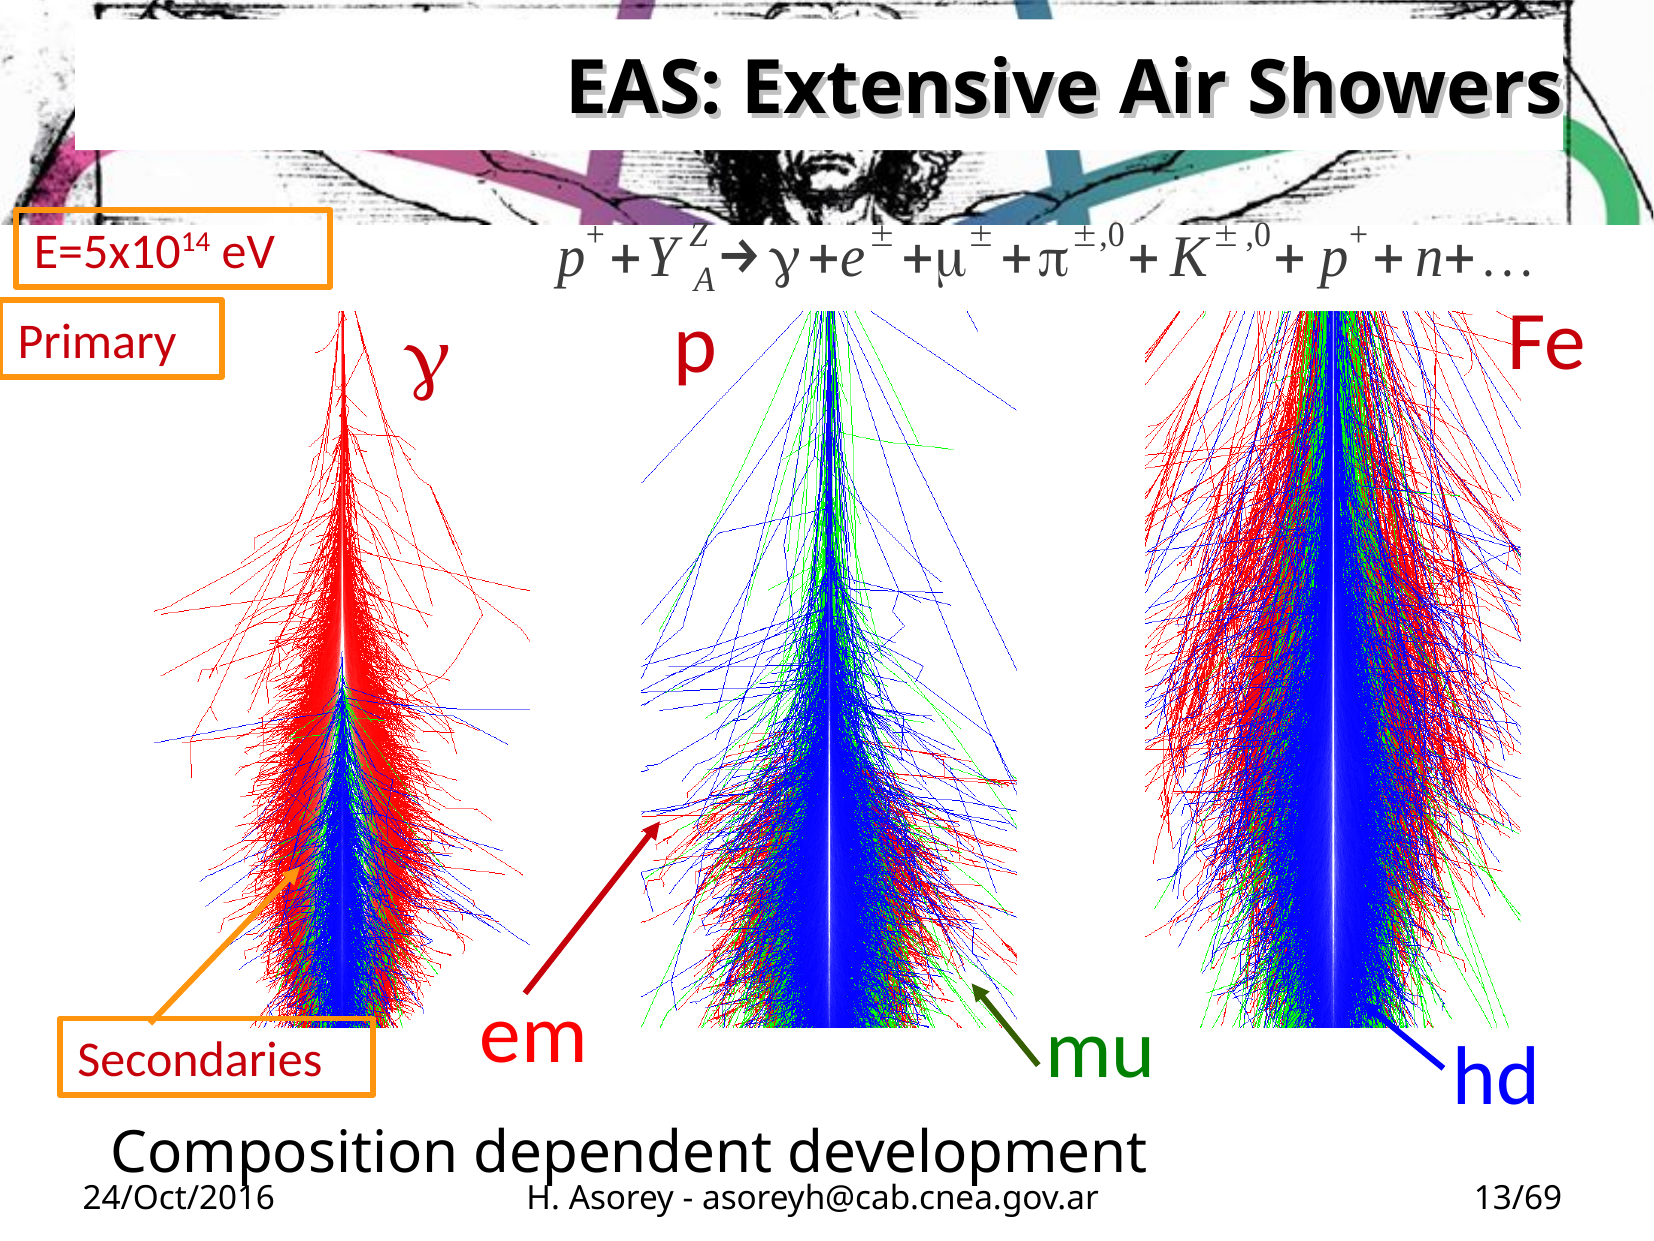

# EAS: Extensive Air Showers
E=5x1014 eV
Fe

p
Primary
em
mu
hd
Secondaries
Composition dependent development
24/Oct/2016
H. Asorey - asoreyh@cab.cnea.gov.ar
13